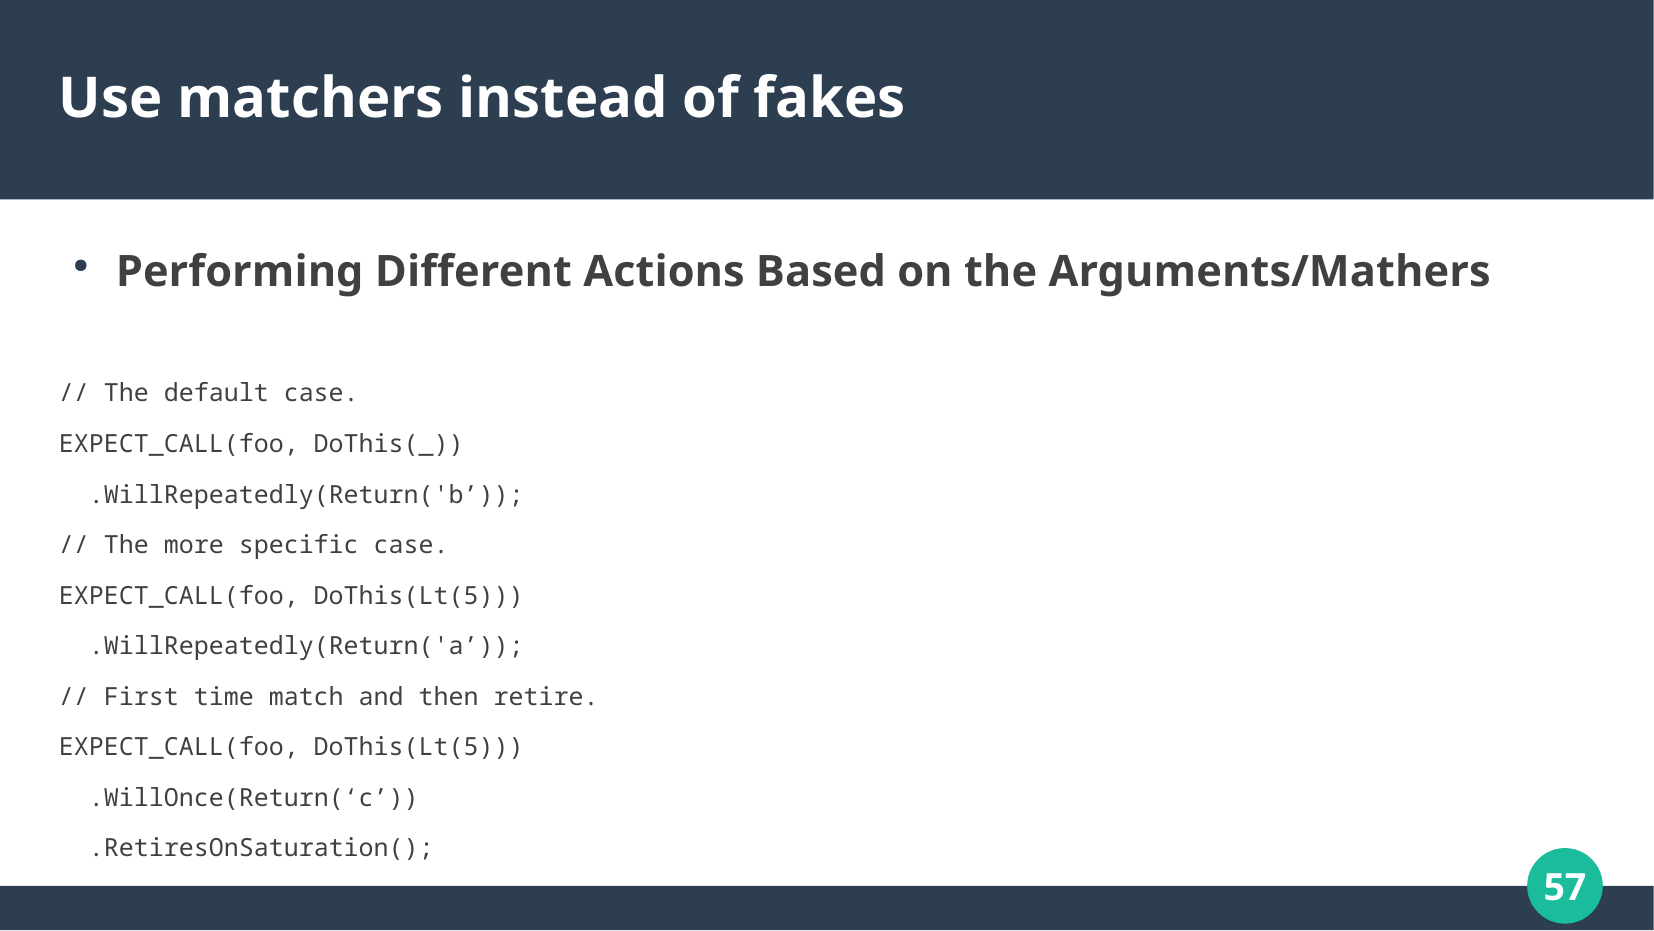

# Use matchers instead of fakes
Performing Different Actions Based on the Arguments/Mathers
// The default case.
EXPECT_CALL(foo, DoThis(_))
 .WillRepeatedly(Return('b’));
// The more specific case.
EXPECT_CALL(foo, DoThis(Lt(5)))
 .WillRepeatedly(Return('a’));
// First time match and then retire.
EXPECT_CALL(foo, DoThis(Lt(5)))
 .WillOnce(Return(‘c’))
 .RetiresOnSaturation();